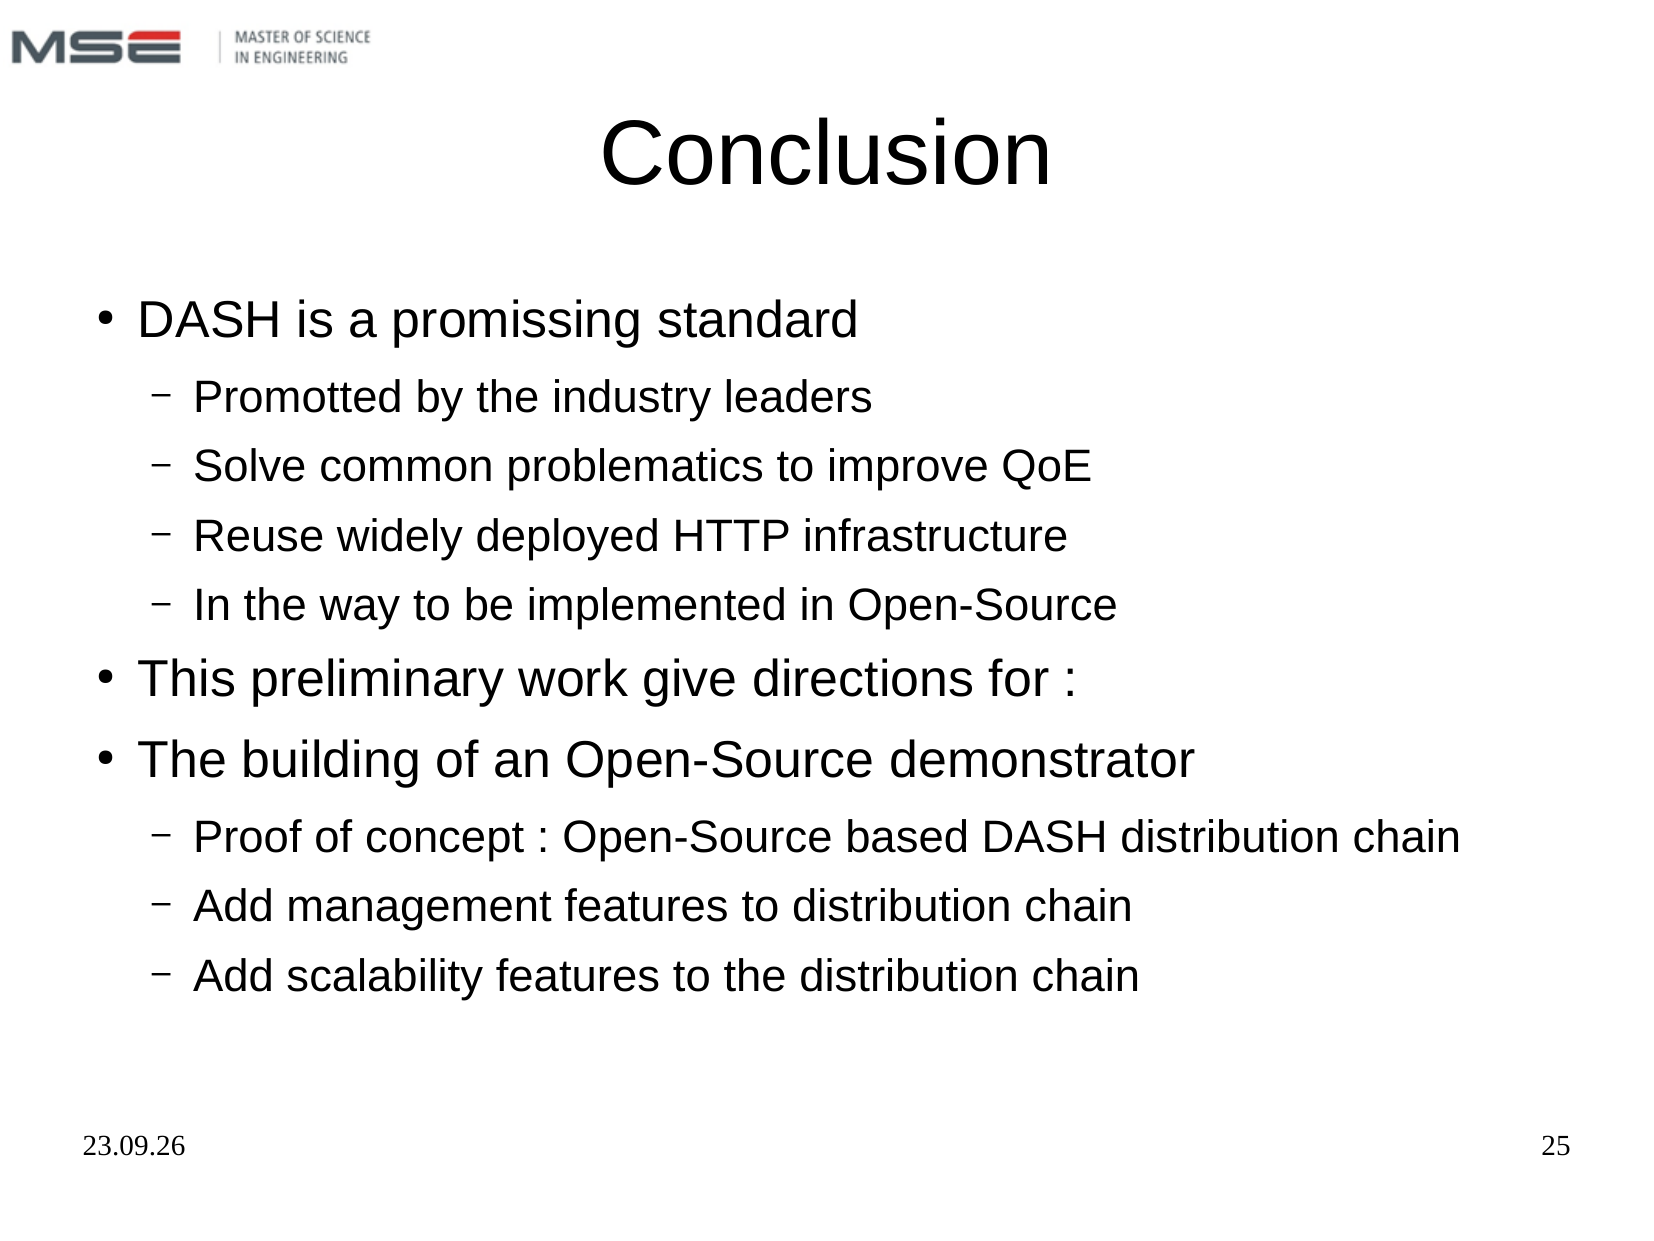

# Conclusion
DASH is a promissing standard
Promotted by the industry leaders
Solve common problematics to improve QoE
Reuse widely deployed HTTP infrastructure
In the way to be implemented in Open-Source
This preliminary work give directions for :
The building of an Open-Source demonstrator
Proof of concept : Open-Source based DASH distribution chain
Add management features to distribution chain
Add scalability features to the distribution chain
25